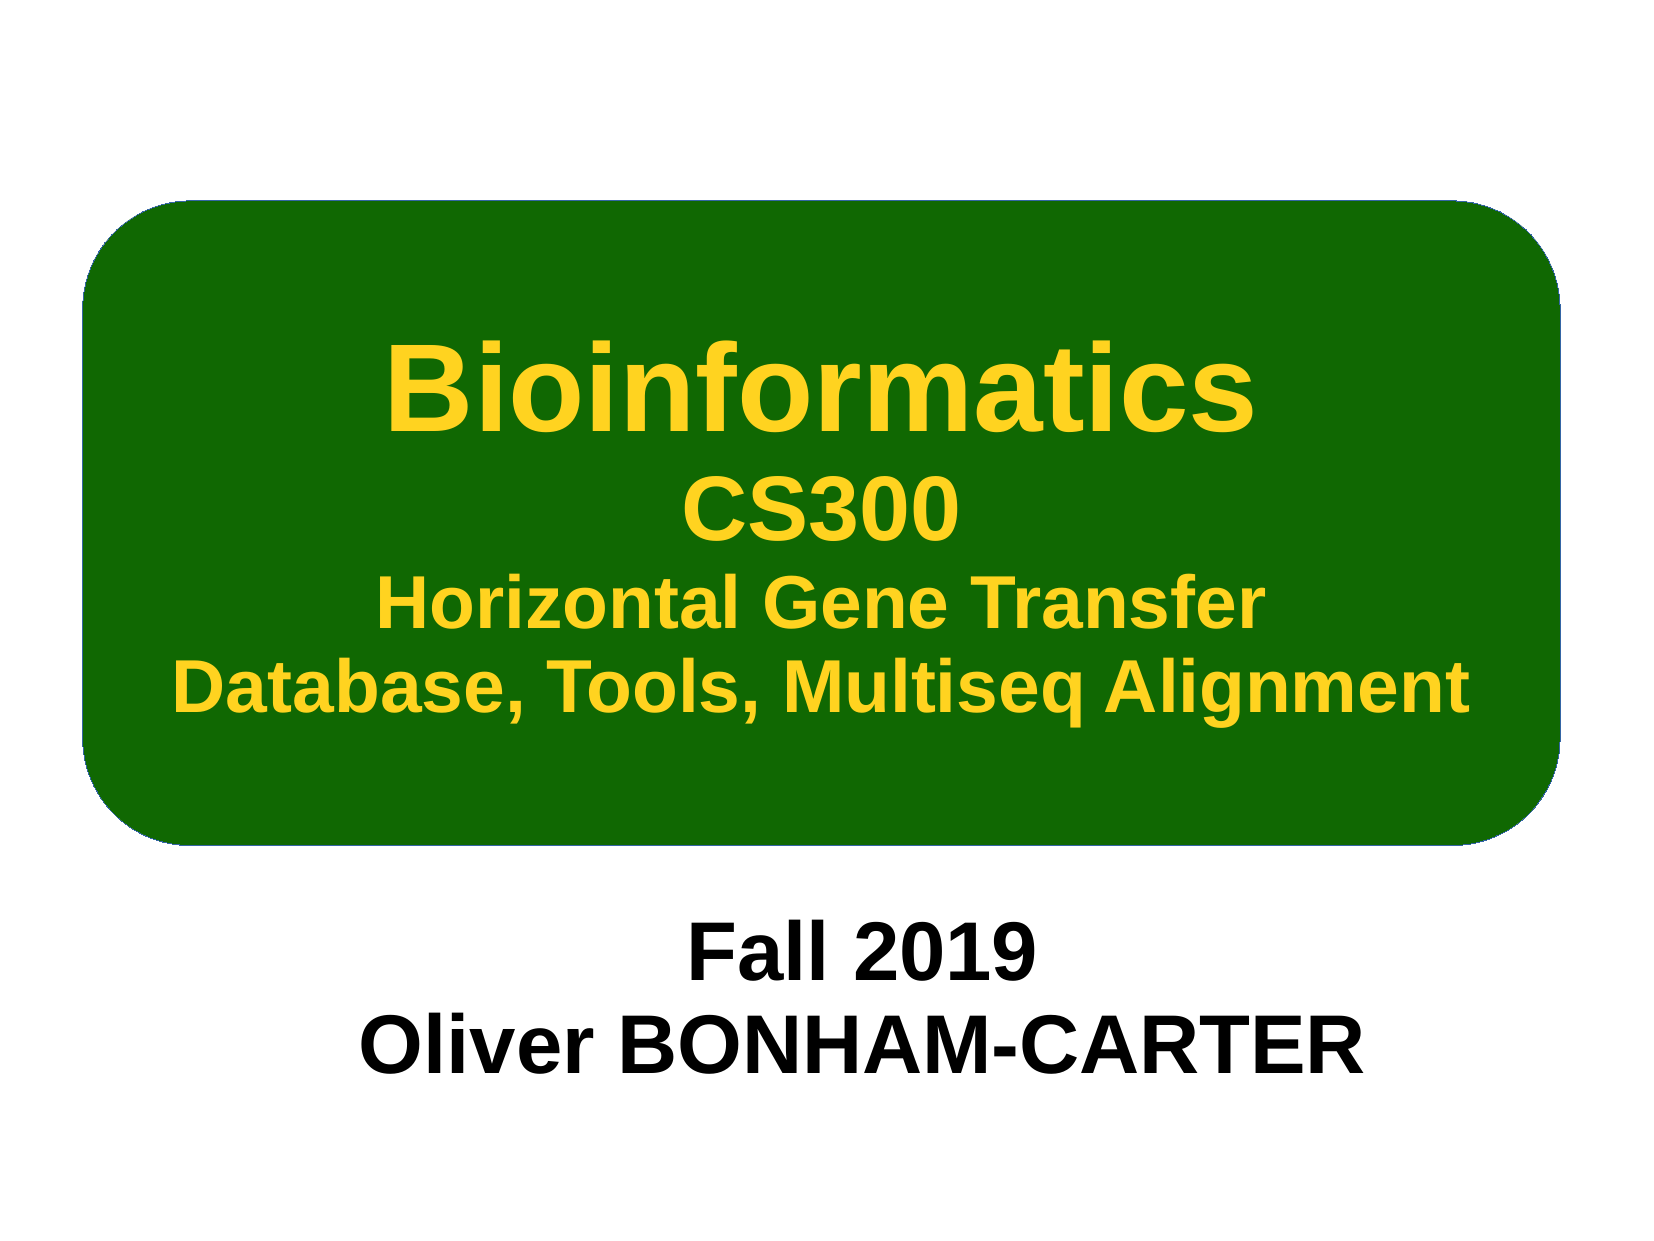

Bioinformatics
CS300
Horizontal Gene Transfer
Database, Tools, Multiseq Alignment
Fall 2019
Oliver BONHAM-CARTER